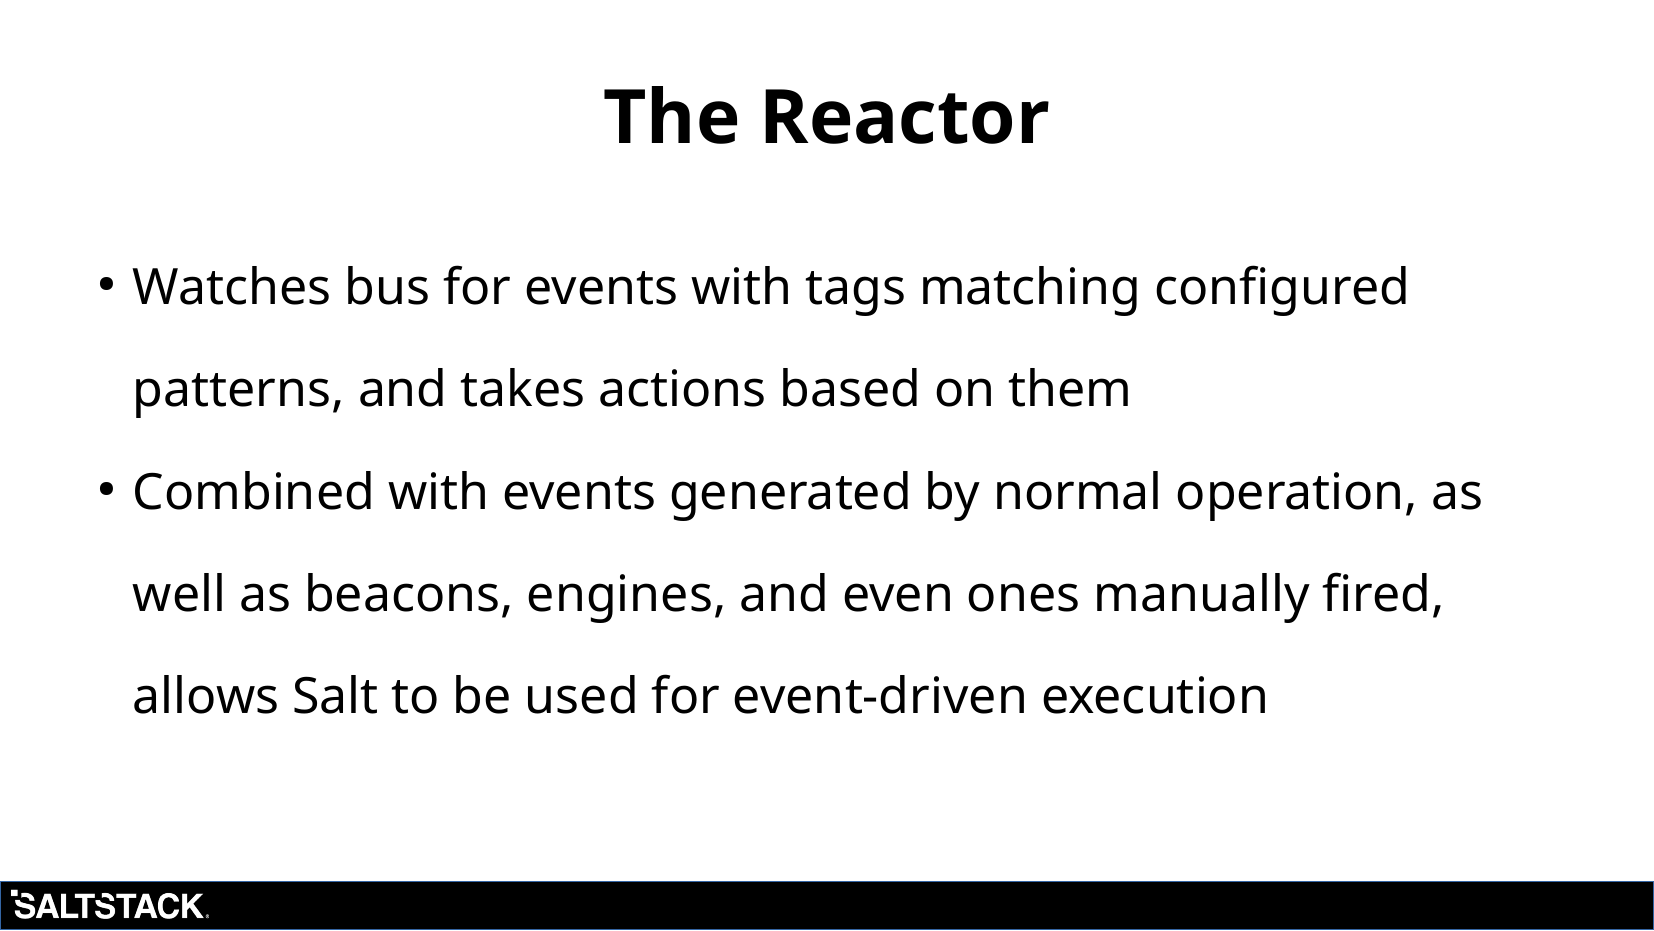

# The Reactor
Watches bus for events with tags matching configured patterns, and takes actions based on them
Combined with events generated by normal operation, as well as beacons, engines, and even ones manually fired, allows Salt to be used for event-driven execution